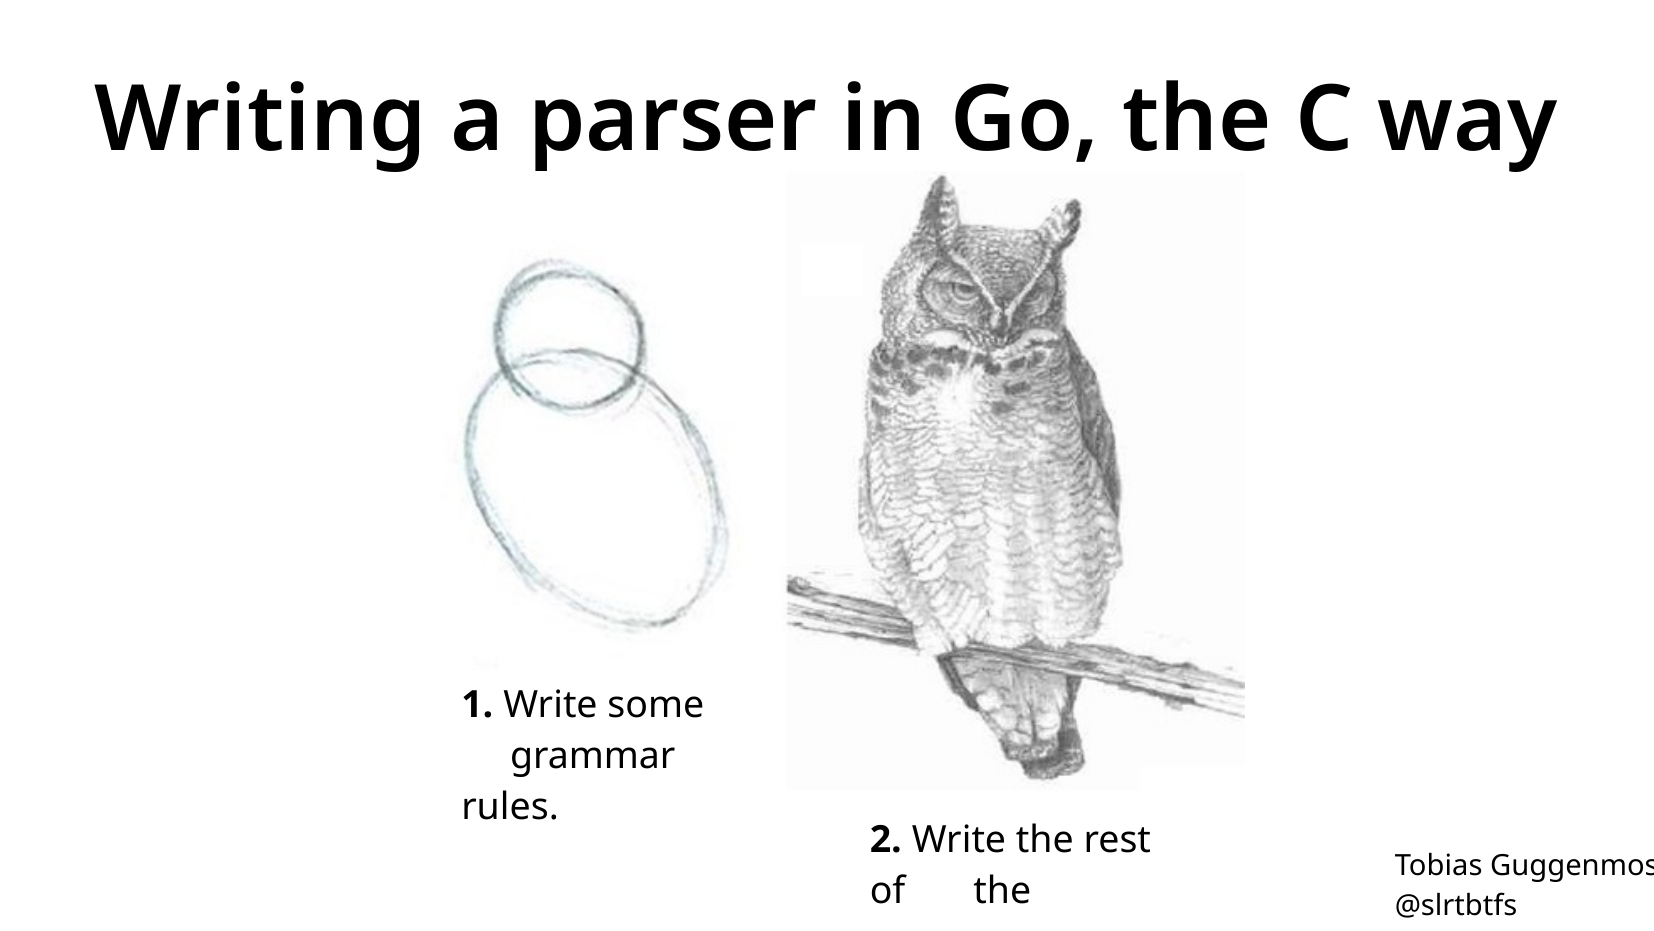

# Writing a parser in Go, the C way
1. Write some
 grammar rules.
2. Write the rest of the parser.